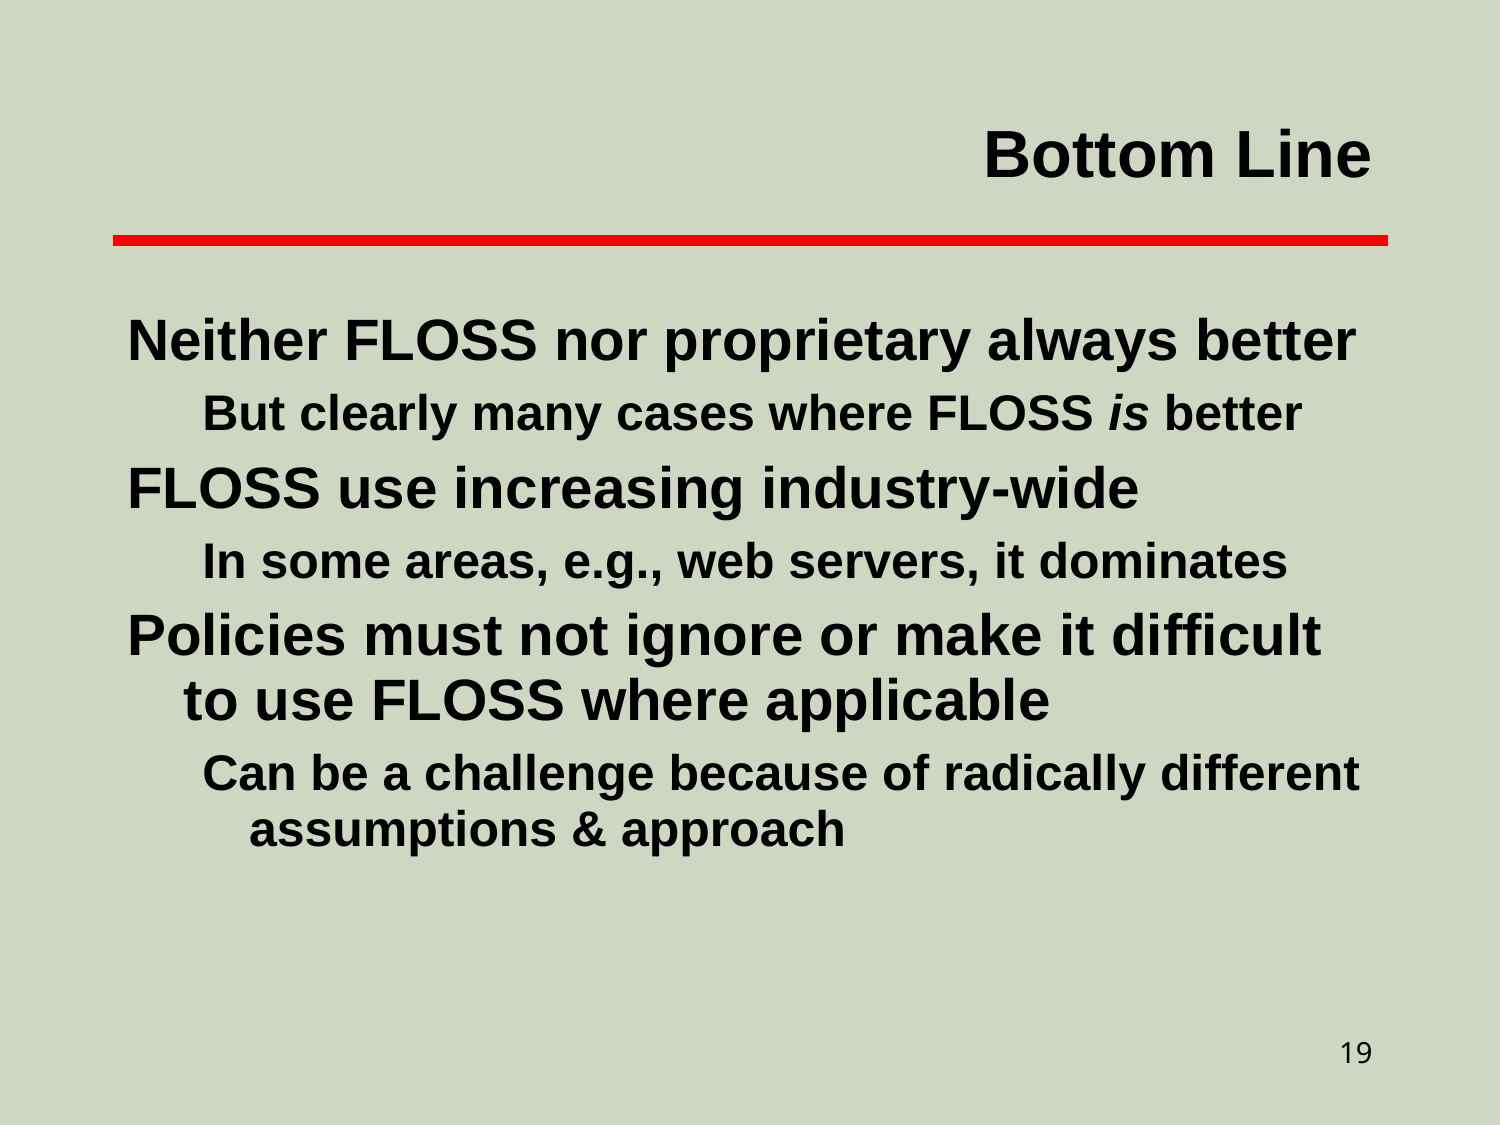

# Bottom Line
Neither FLOSS nor proprietary always better
But clearly many cases where FLOSS is better
FLOSS use increasing industry-wide
In some areas, e.g., web servers, it dominates
Policies must not ignore or make it difficult to use FLOSS where applicable
Can be a challenge because of radically different assumptions & approach